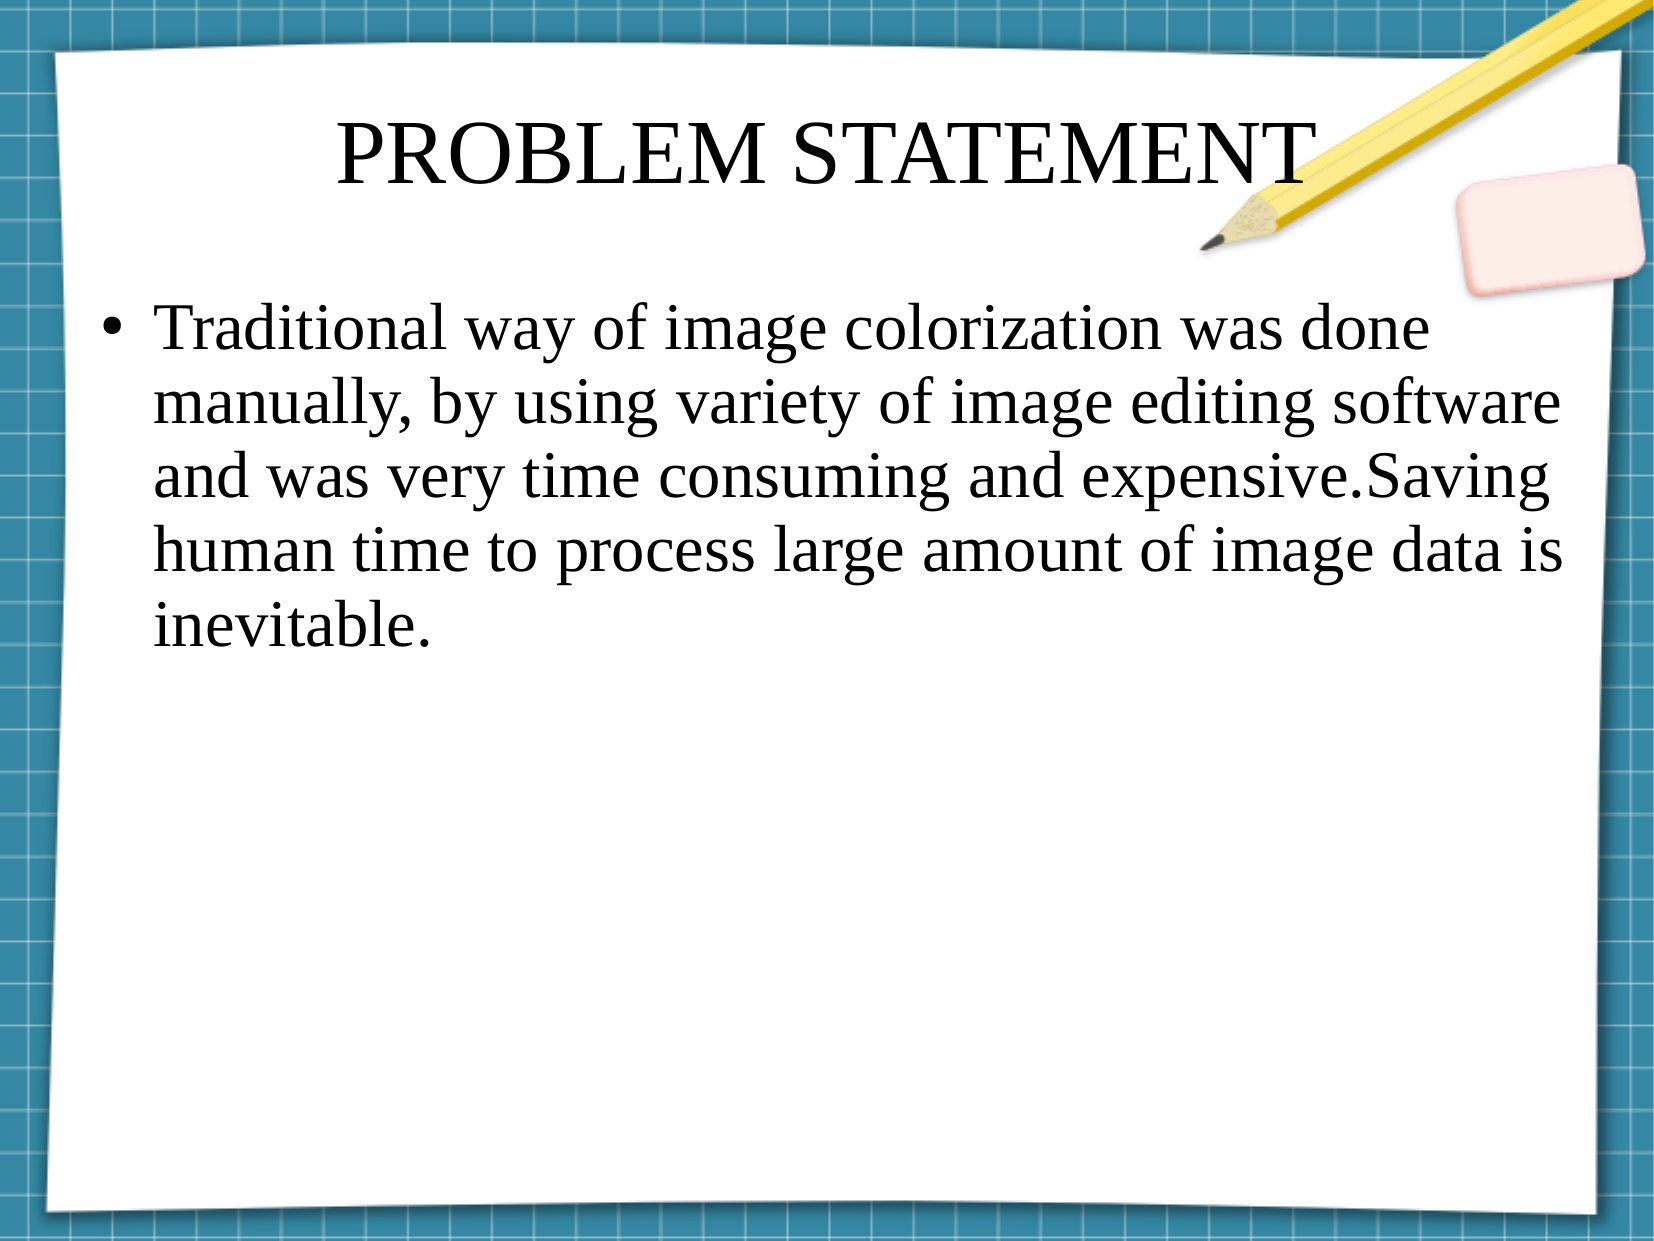

# PROBLEM STATEMENT
Traditional way of image colorization was done manually, by using variety of image editing software and was very time consuming and expensive.Saving human time to process large amount of image data is inevitable.